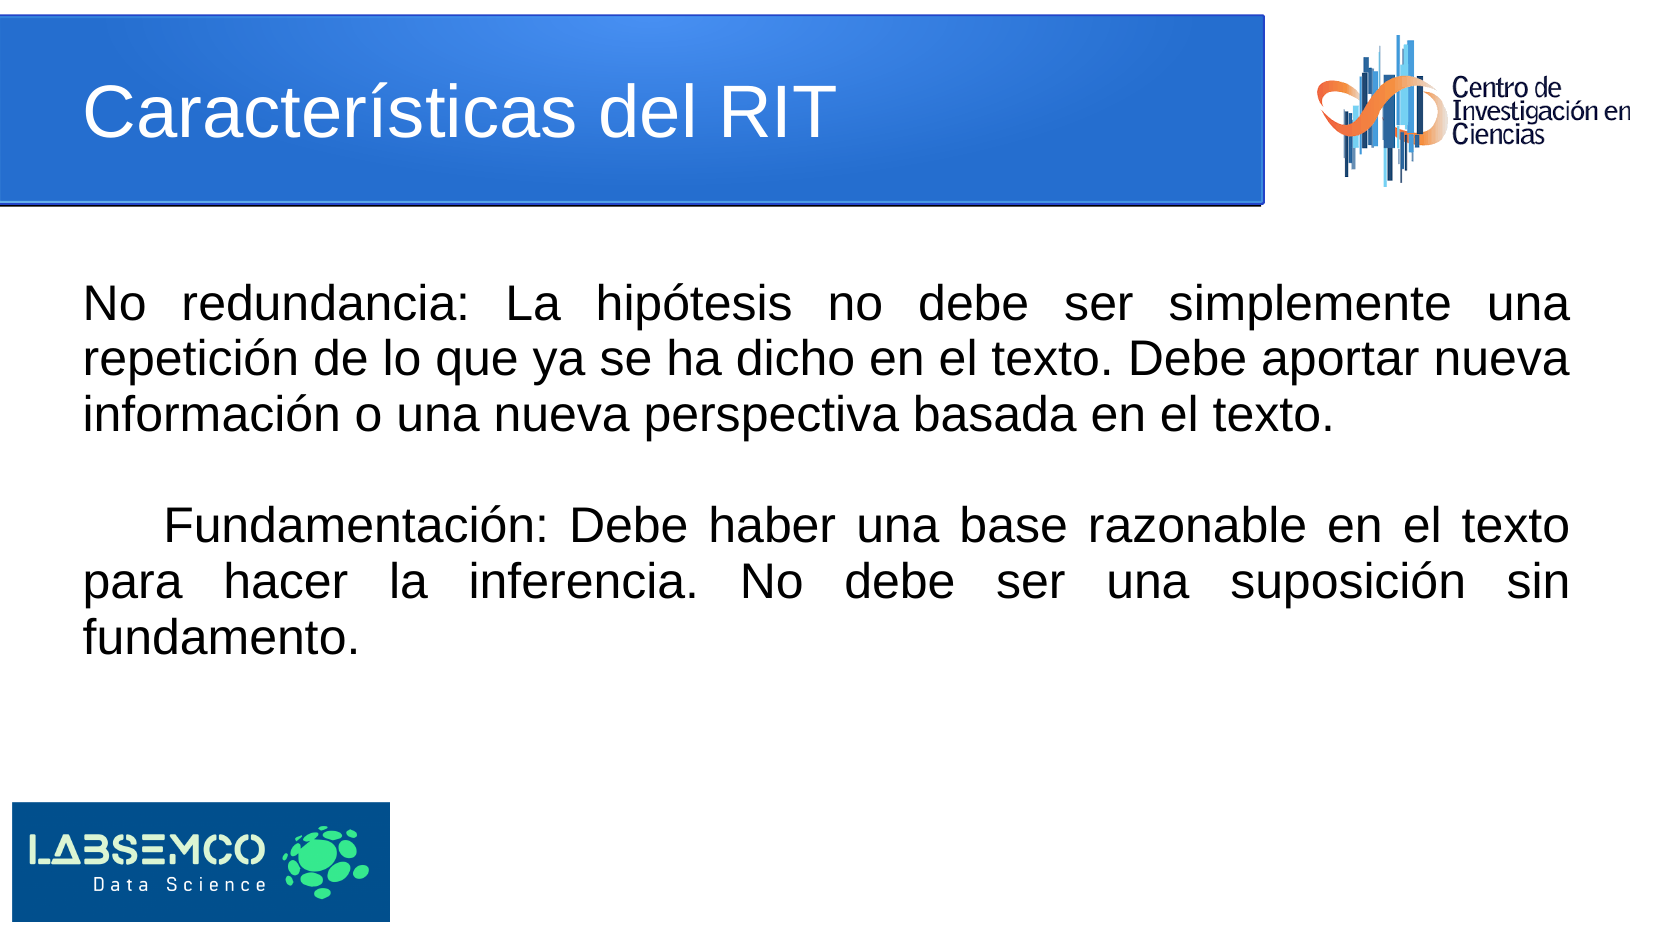

Características del RIT
# No redundancia: La hipótesis no debe ser simplemente una repetición de lo que ya se ha dicho en el texto. Debe aportar nueva información o una nueva perspectiva basada en el texto.
 Fundamentación: Debe haber una base razonable en el texto para hacer la inferencia. No debe ser una suposición sin fundamento.